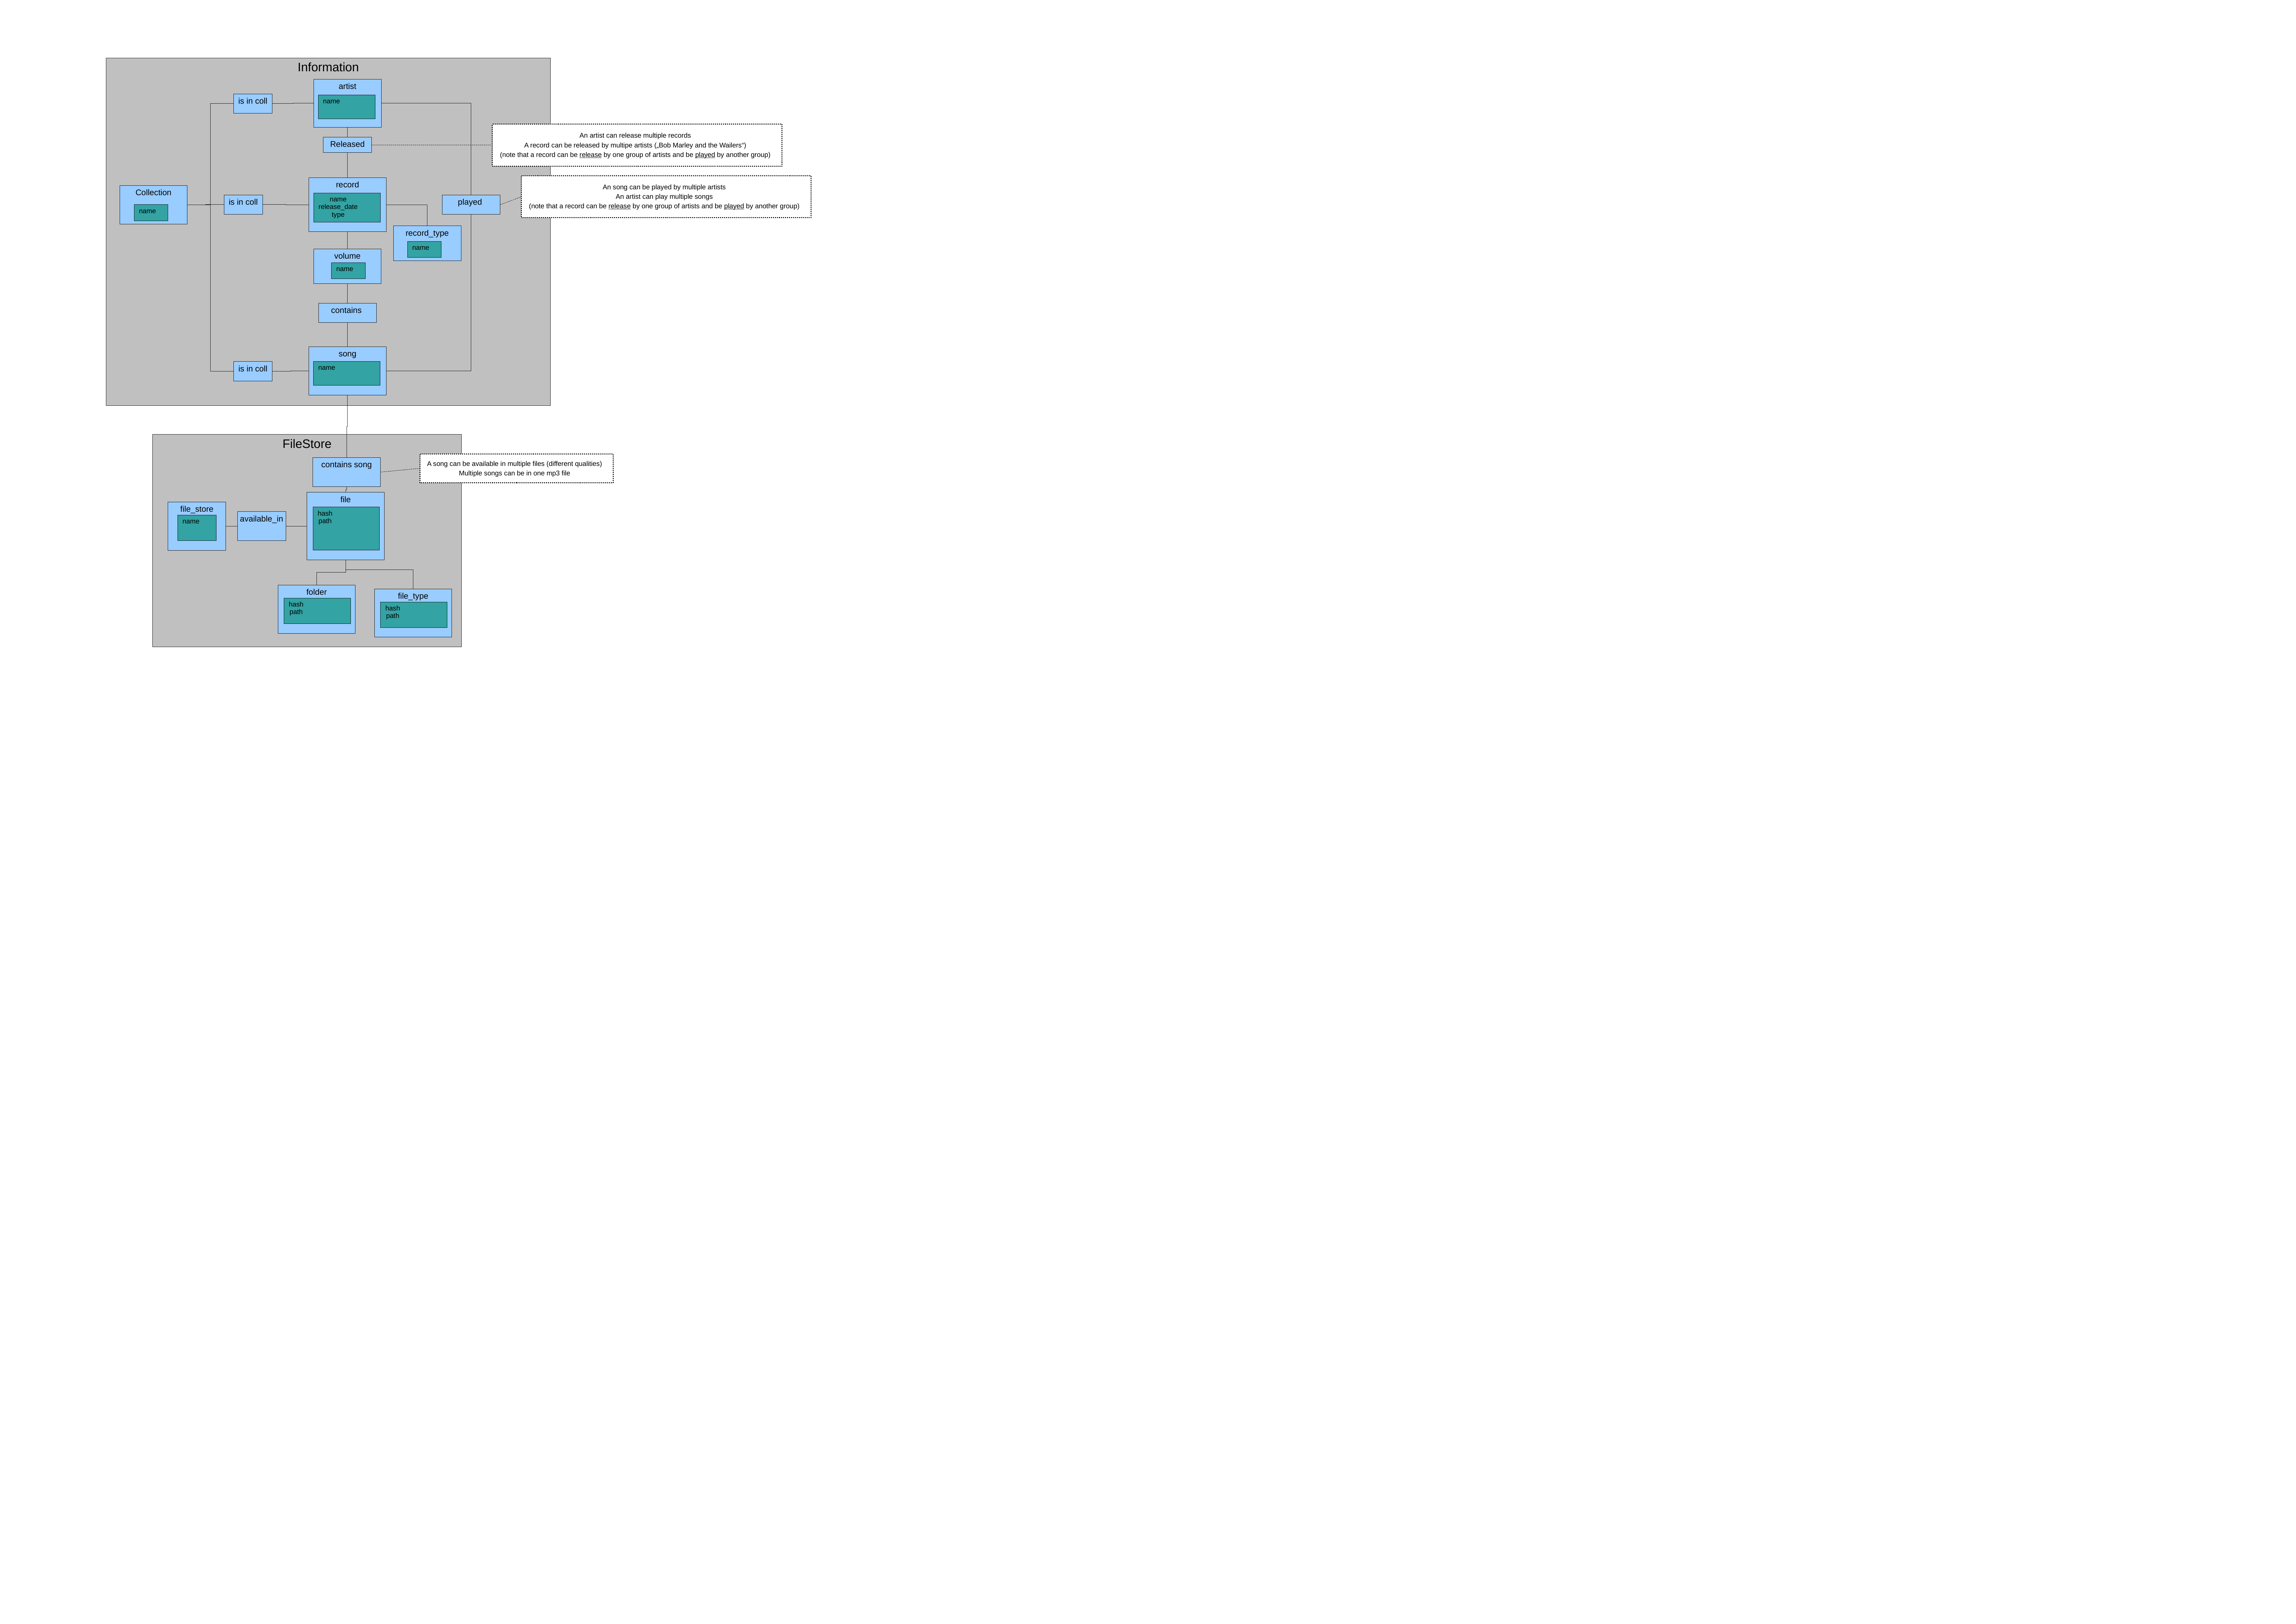

Information
artist
is in coll
name
An artist can release multiple records
A record can be released by multipe artists („Bob Marley and the Wailers“)
(note that a record can be release by one group of artists and be played by another group)
Released
An song can be played by multiple artists
An artist can play multiple songs
(note that a record can be release by one group of artists and be played by another group)
record
Collection
name
release_date
type
is in coll
played
name
record_type
name
volume
name
contains
song
name
is in coll
FileStore
A song can be available in multiple files (different qualities)
Multiple songs can be in one mp3 file
contains song
file
file_store
hash
path
available_in
name
folder
file_type
hash
path
hash
path